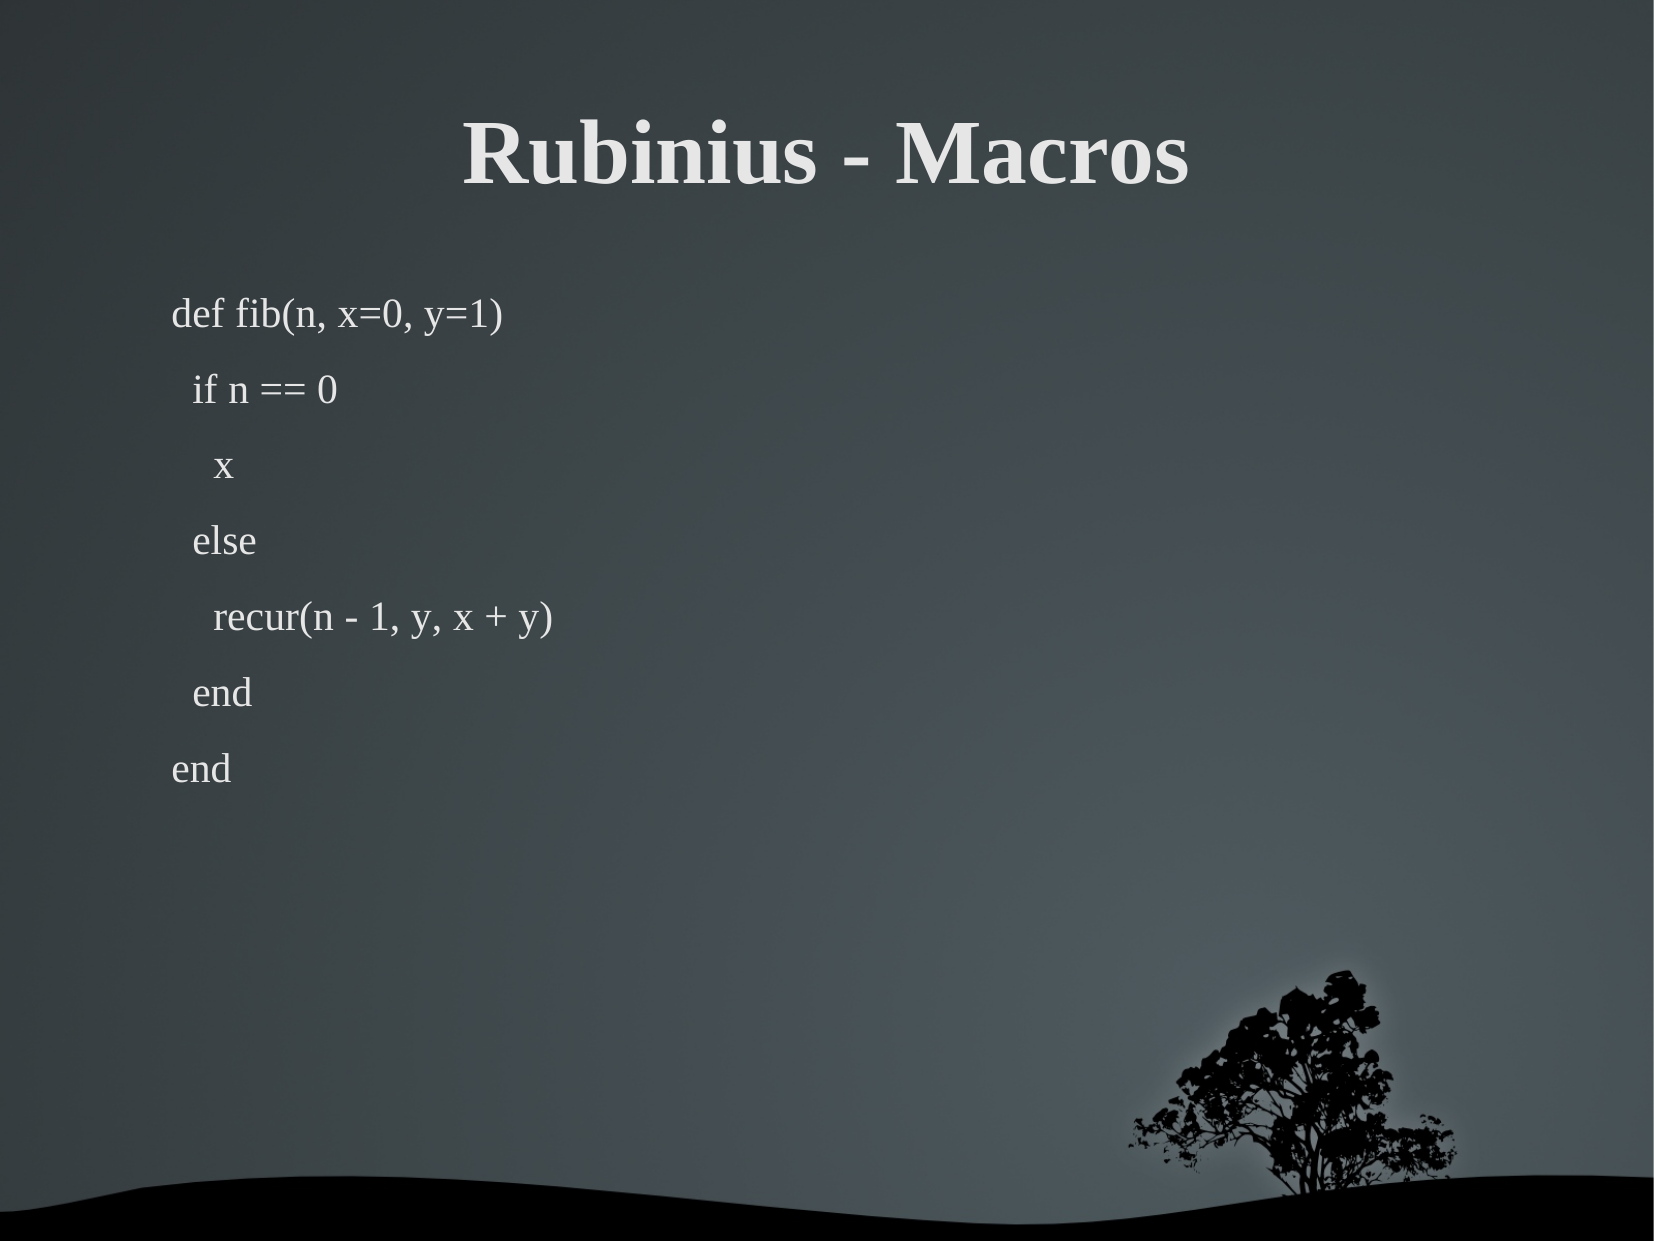

# Rubinius - Macros
def fib(n, x=0, y=1)
 if n == 0
 x
 else
 recur(n - 1, y, x + y)
 end
end